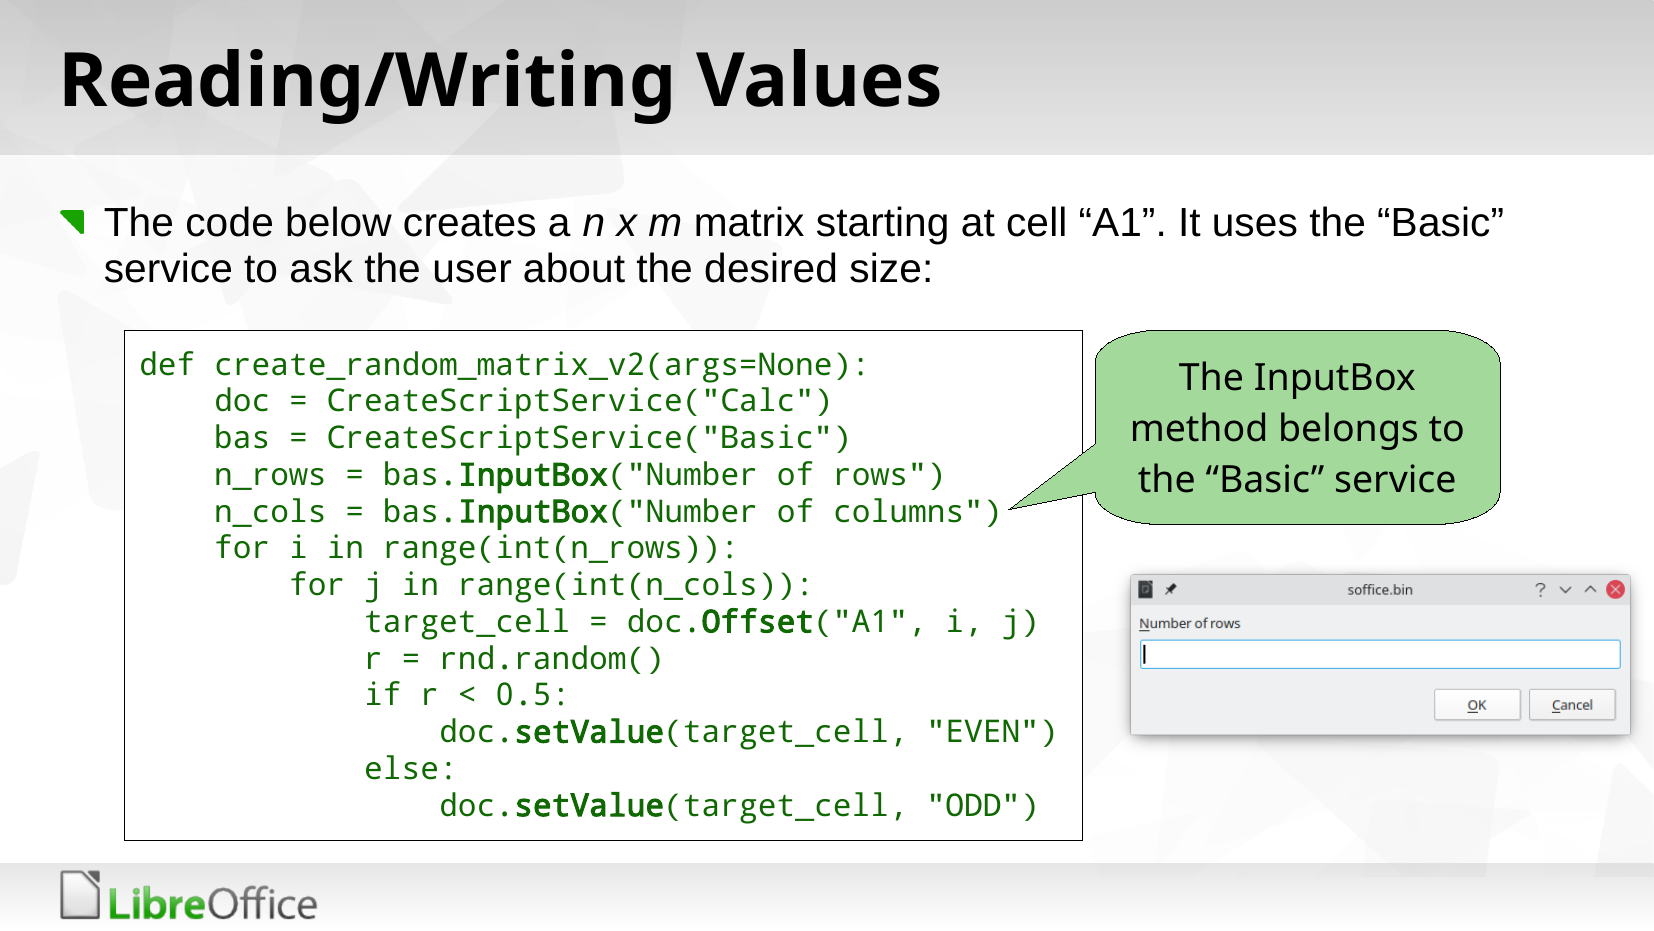

# Reading/Writing Values
The code below creates a n x m matrix starting at cell “A1”. It uses the “Basic” service to ask the user about the desired size:
def create_random_matrix_v2(args=None):
 doc = CreateScriptService("Calc")
 bas = CreateScriptService("Basic")
 n_rows = bas.InputBox("Number of rows")
 n_cols = bas.InputBox("Number of columns")
 for i in range(int(n_rows)):
 for j in range(int(n_cols)):
 target_cell = doc.Offset("A1", i, j)
 r = rnd.random()
 if r < 0.5:
 doc.setValue(target_cell, "EVEN")
 else:
 doc.setValue(target_cell, "ODD")
The InputBox method belongs to the “Basic” service